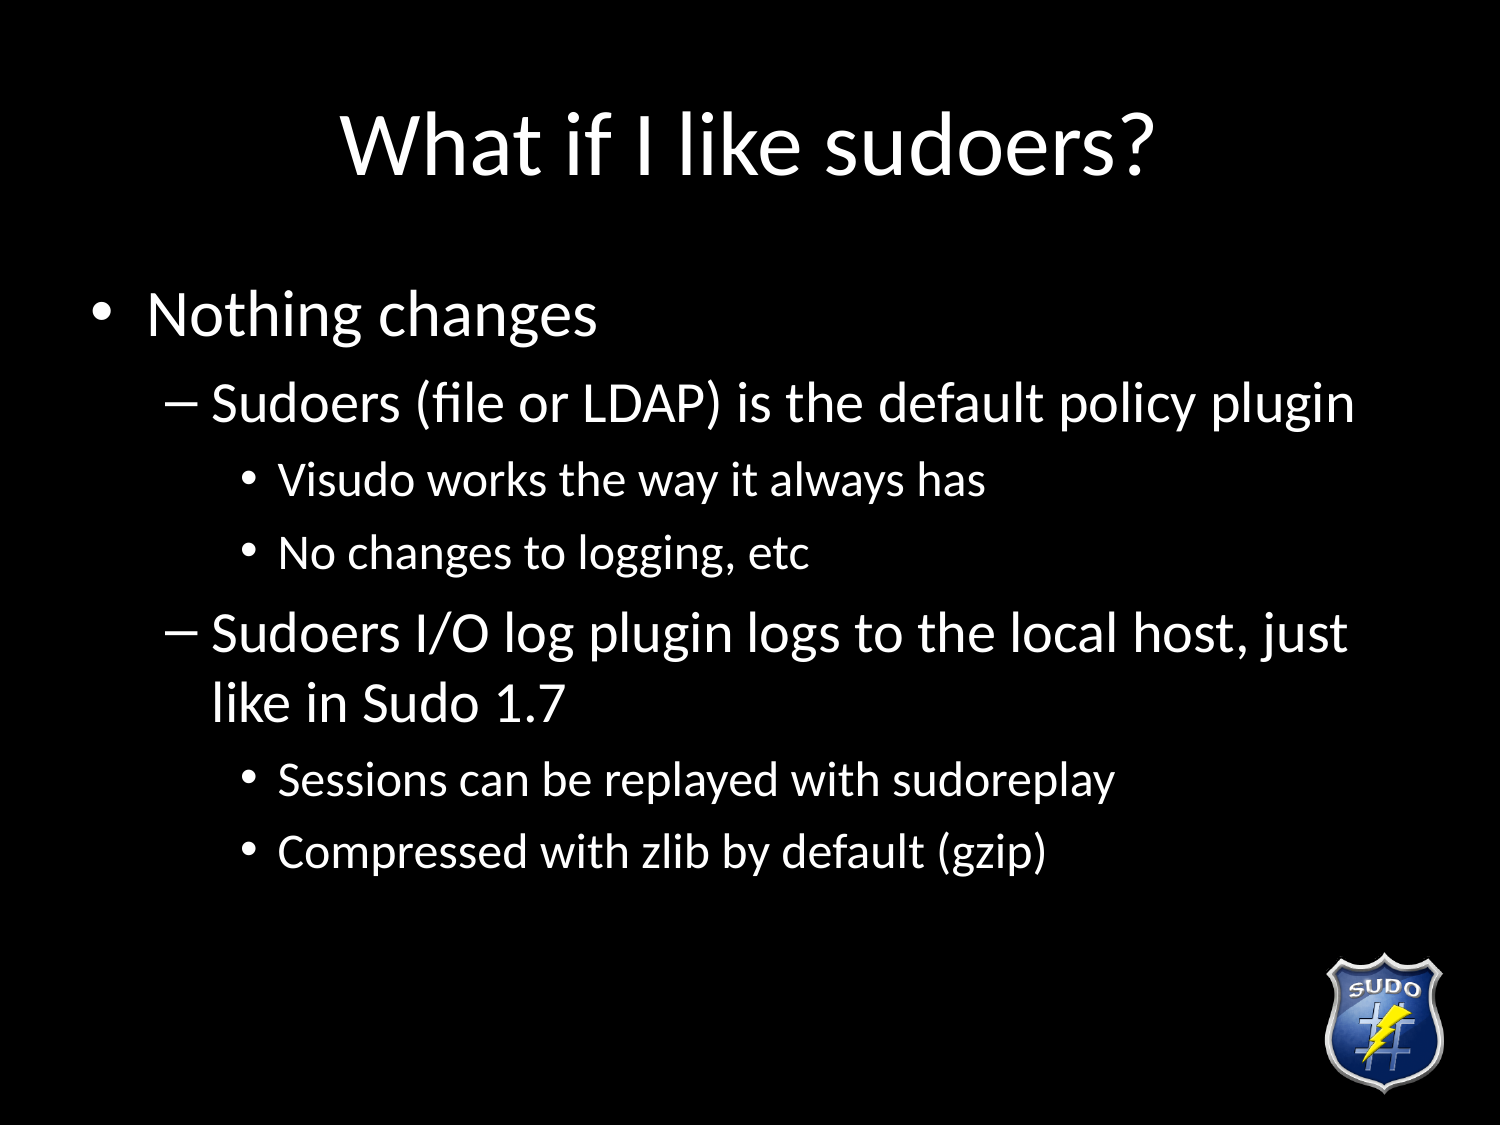

# What if I like sudoers?
Nothing changes
Sudoers (file or LDAP) is the default policy plugin
Visudo works the way it always has
No changes to logging, etc
Sudoers I/O log plugin logs to the local host, just like in Sudo 1.7
Sessions can be replayed with sudoreplay
Compressed with zlib by default (gzip)